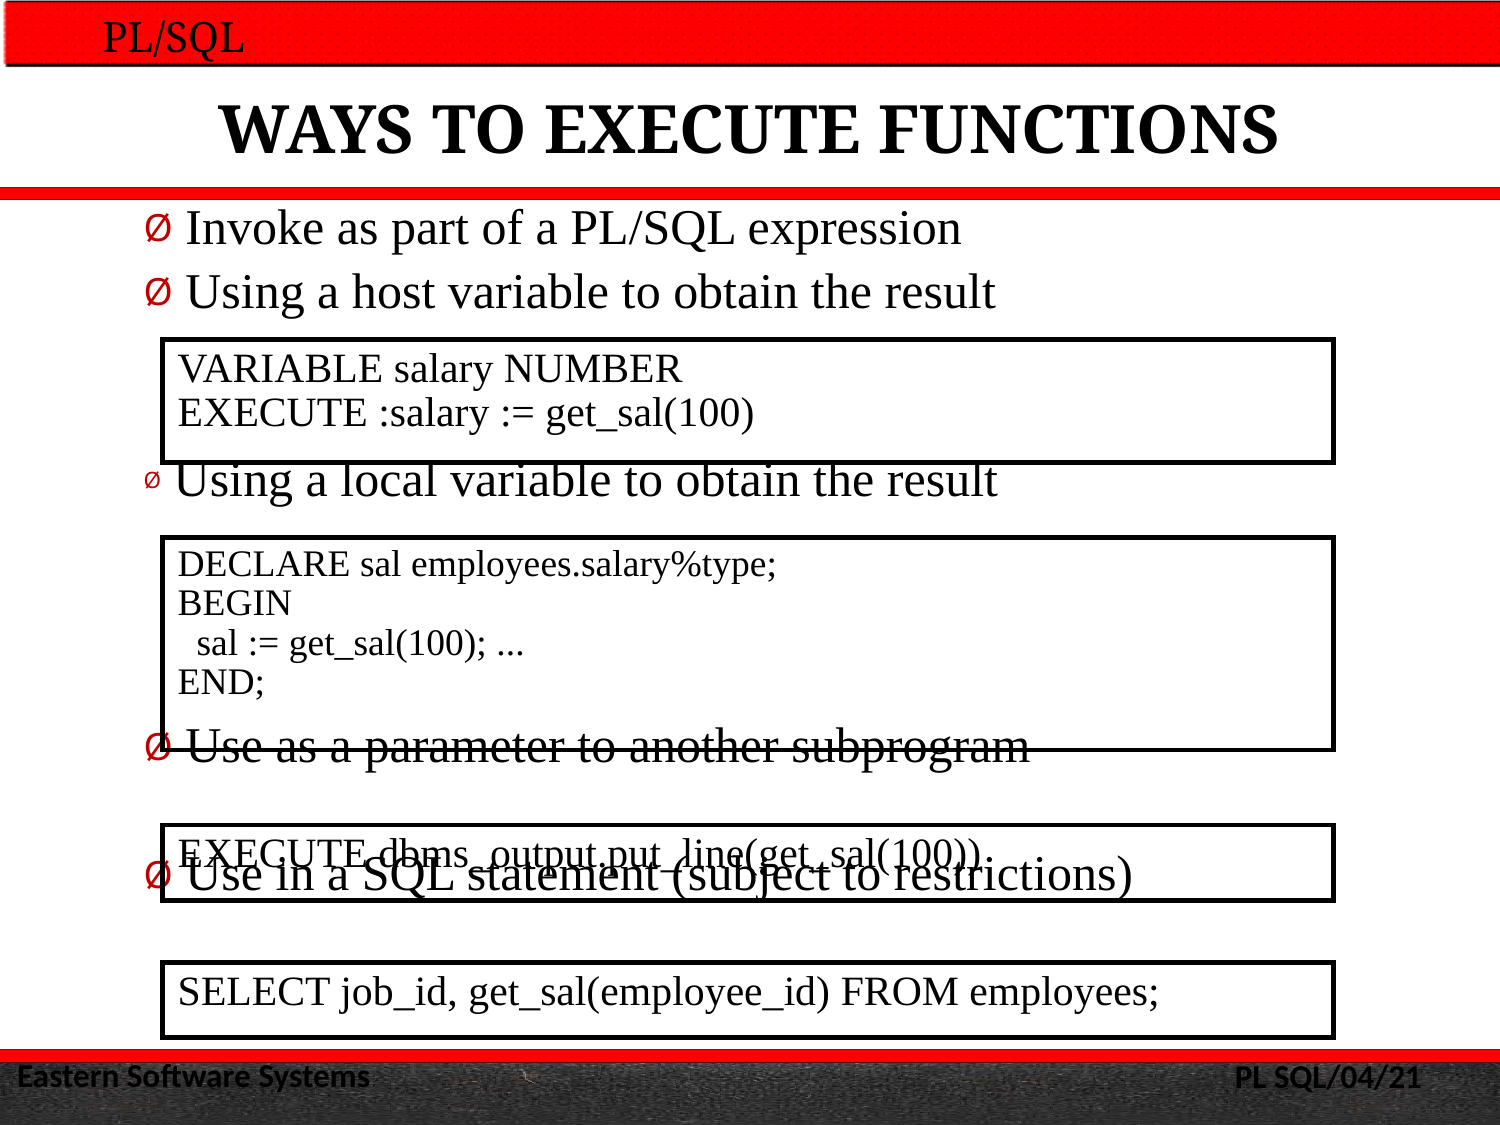

PL/SQL
WAYS TO EXECUTE FUNCTIONS
 Invoke as part of a PL/SQL expression
 Using a host variable to obtain the result
 Using a local variable to obtain the result
 Use as a parameter to another subprogram
 Use in a SQL statement (subject to restrictions)
VARIABLE salary NUMBER
EXECUTE :salary := get_sal(100)
DECLARE sal employees.salary%type;
BEGIN
 sal := get_sal(100); ...
END;
EXECUTE dbms_output.put_line(get_sal(100))
SELECT job_id, get_sal(employee_id) FROM employees;
Eastern Software Systems
				 PL SQL/04/21